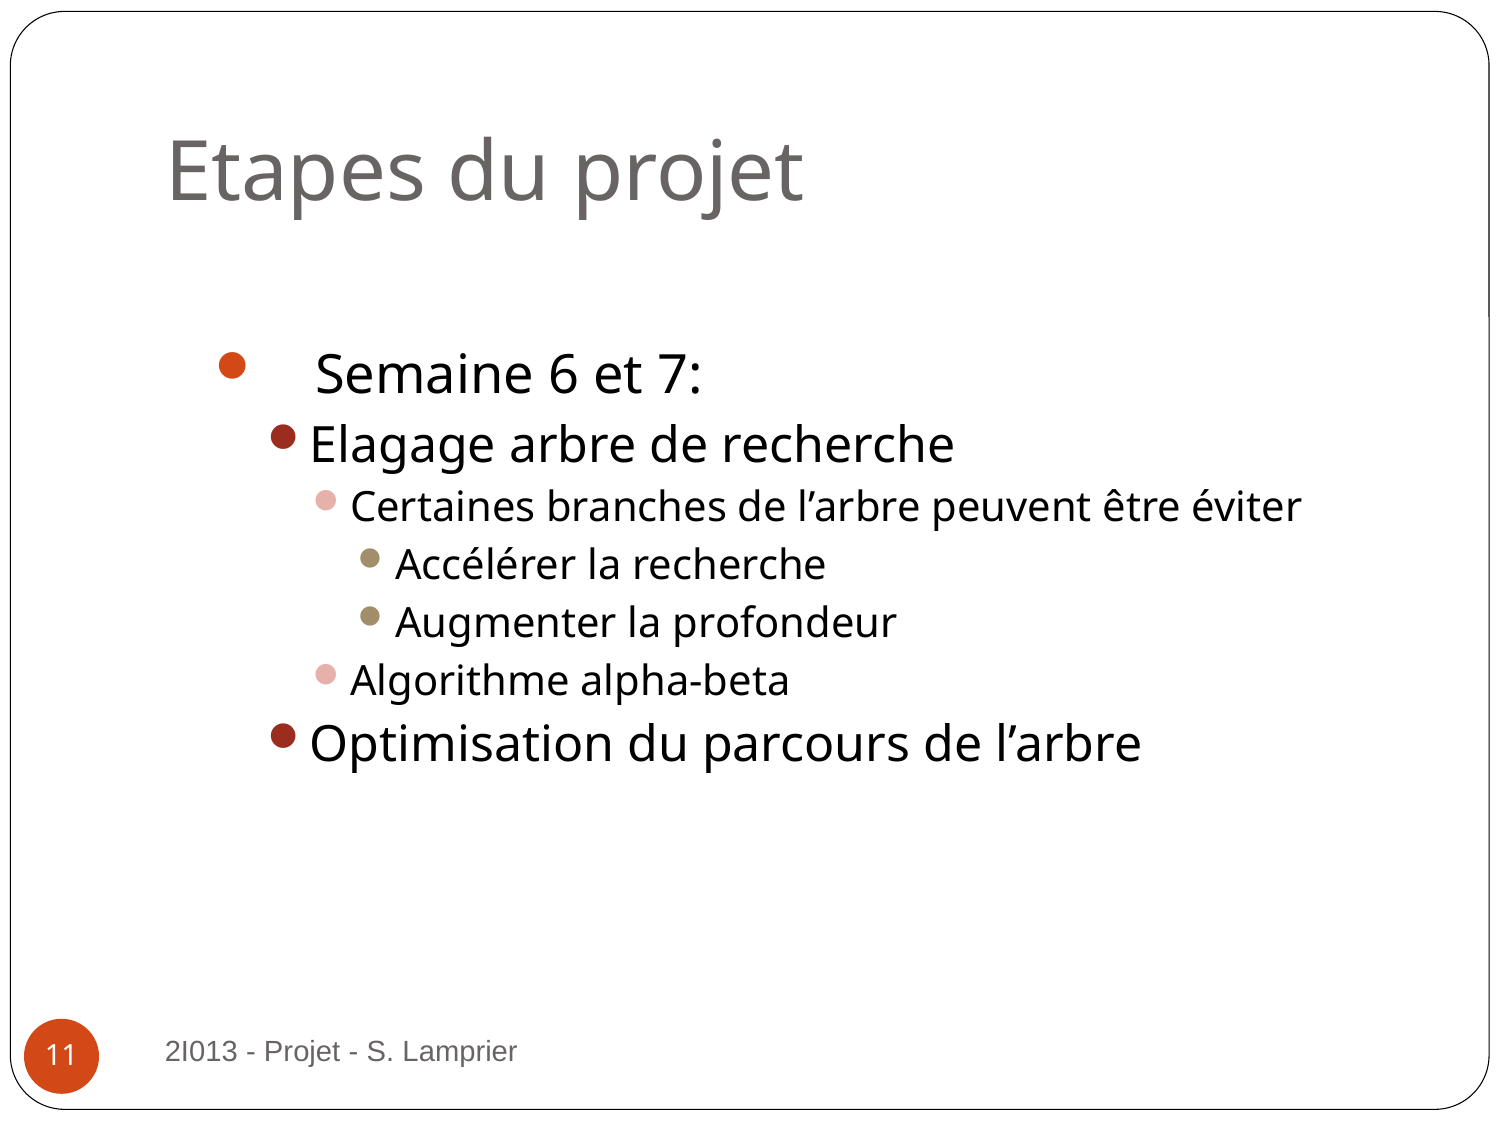

# Etapes du projet
Semaine 6 et 7:
Elagage arbre de recherche
Certaines branches de l’arbre peuvent être éviter
Accélérer la recherche
Augmenter la profondeur
Algorithme alpha-beta
Optimisation du parcours de l’arbre
2I013 - Projet - S. Lamprier